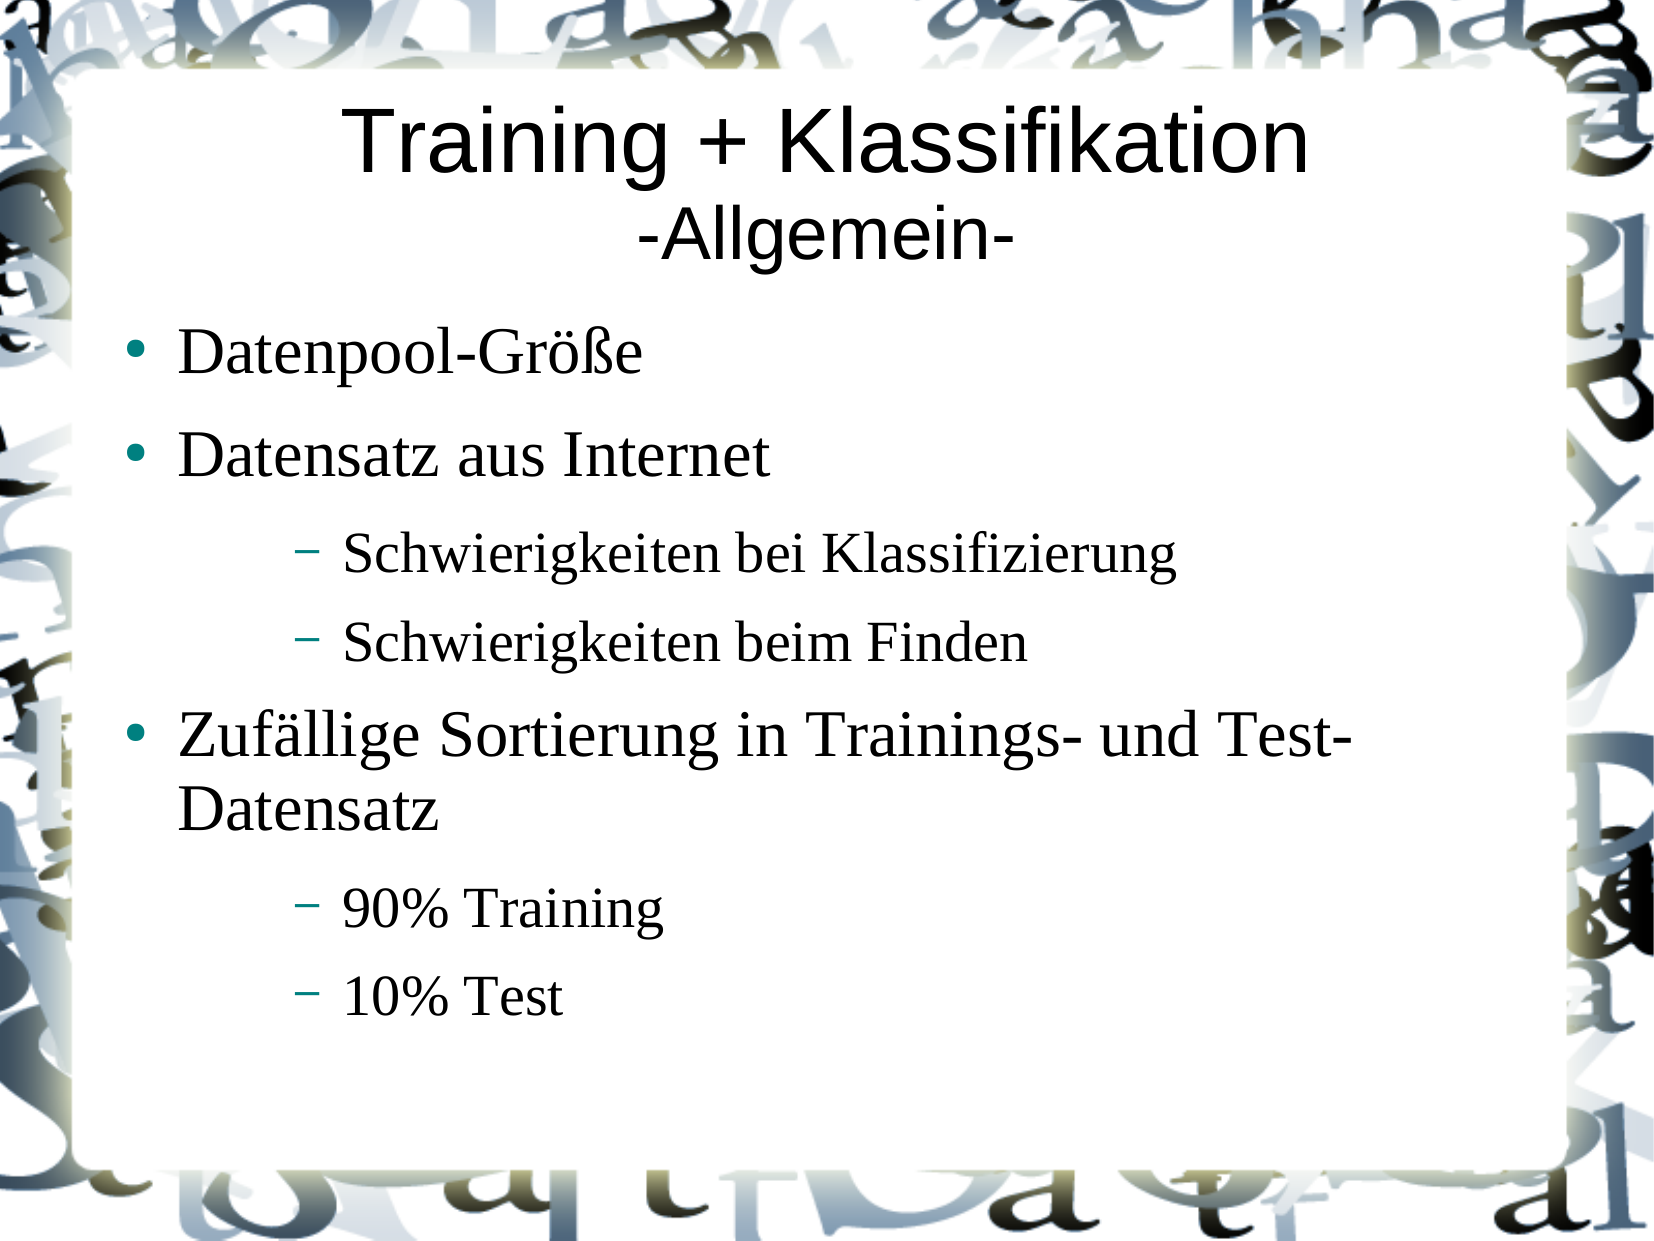

# Training + Klassifikation -Allgemein-
Datenpool-Größe
Datensatz aus Internet
Schwierigkeiten bei Klassifizierung
Schwierigkeiten beim Finden
Zufällige Sortierung in Trainings- und Test-Datensatz
90% Training
10% Test